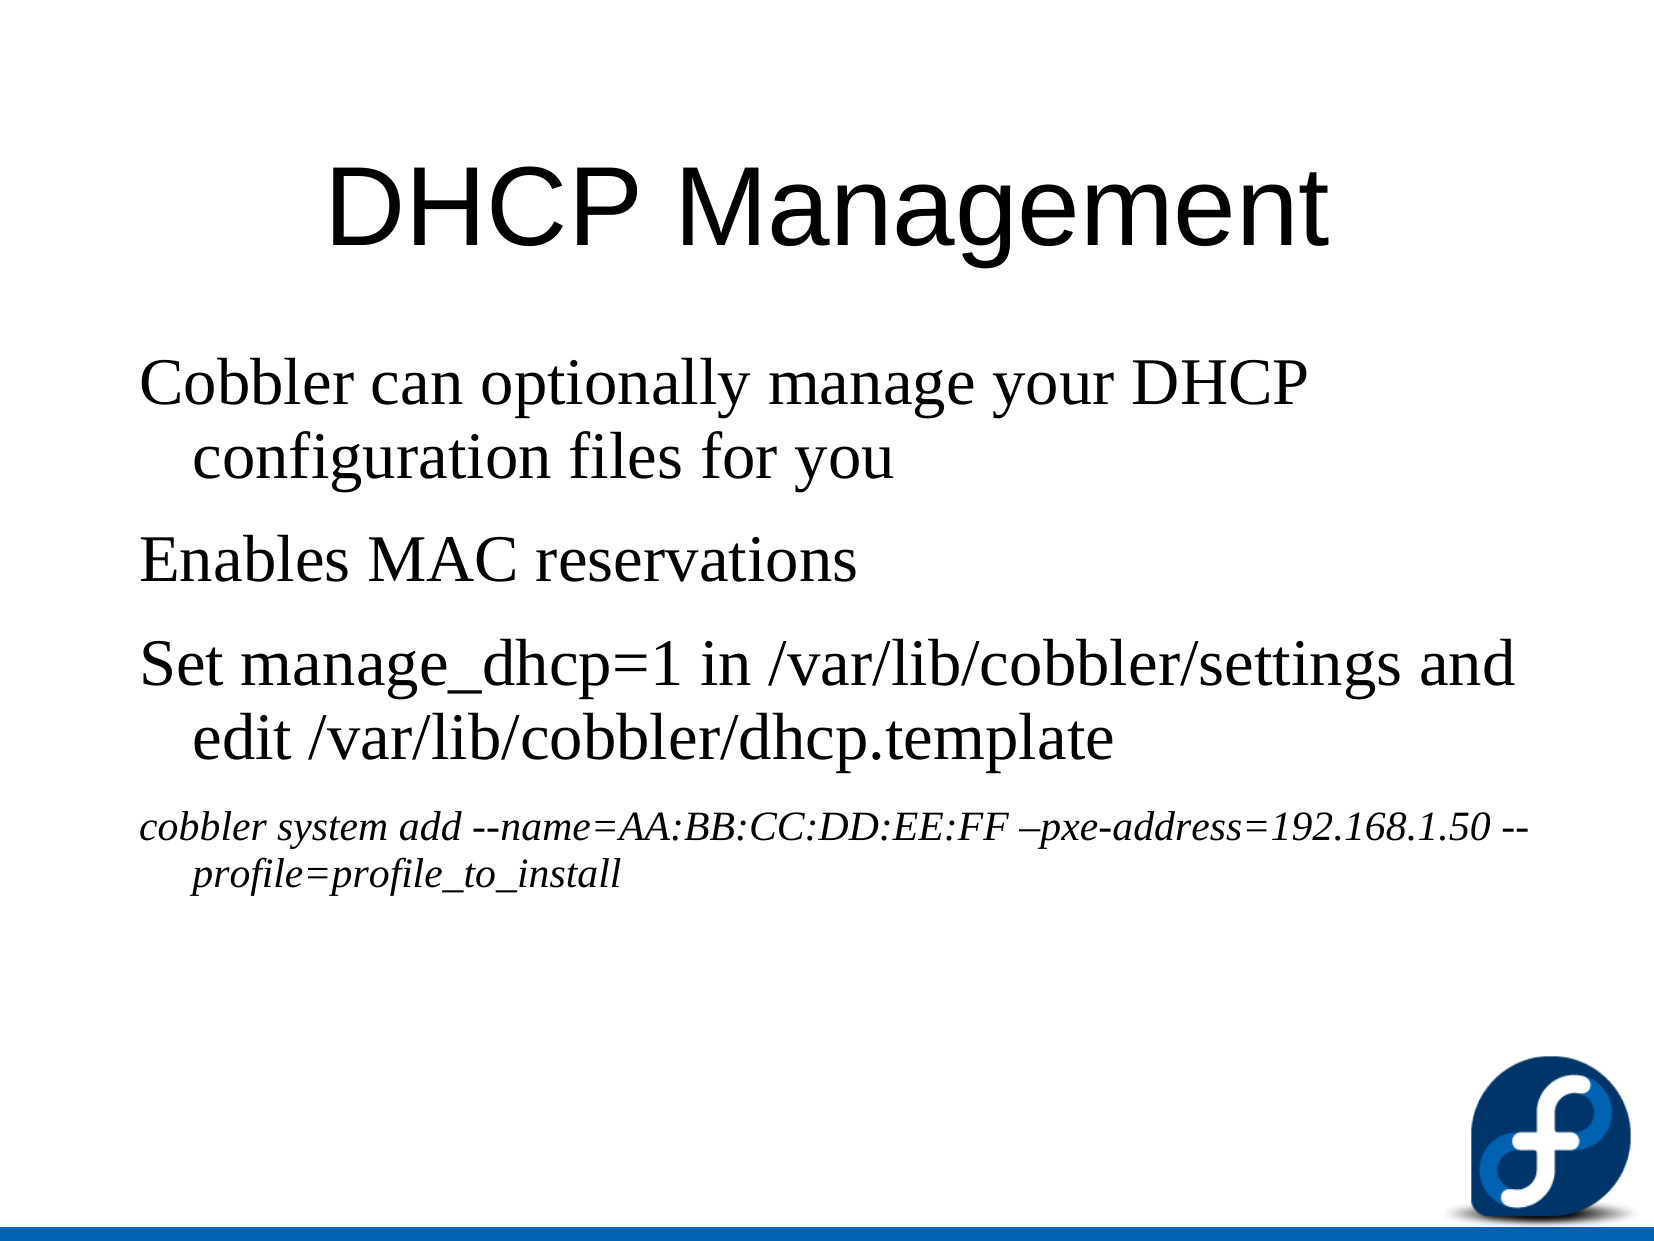

# DHCP Management
Cobbler can optionally manage your DHCP configuration files for you
Enables MAC reservations
Set manage_dhcp=1 in /var/lib/cobbler/settings and edit /var/lib/cobbler/dhcp.template
cobbler system add --name=AA:BB:CC:DD:EE:FF –pxe-address=192.168.1.50 --profile=profile_to_install